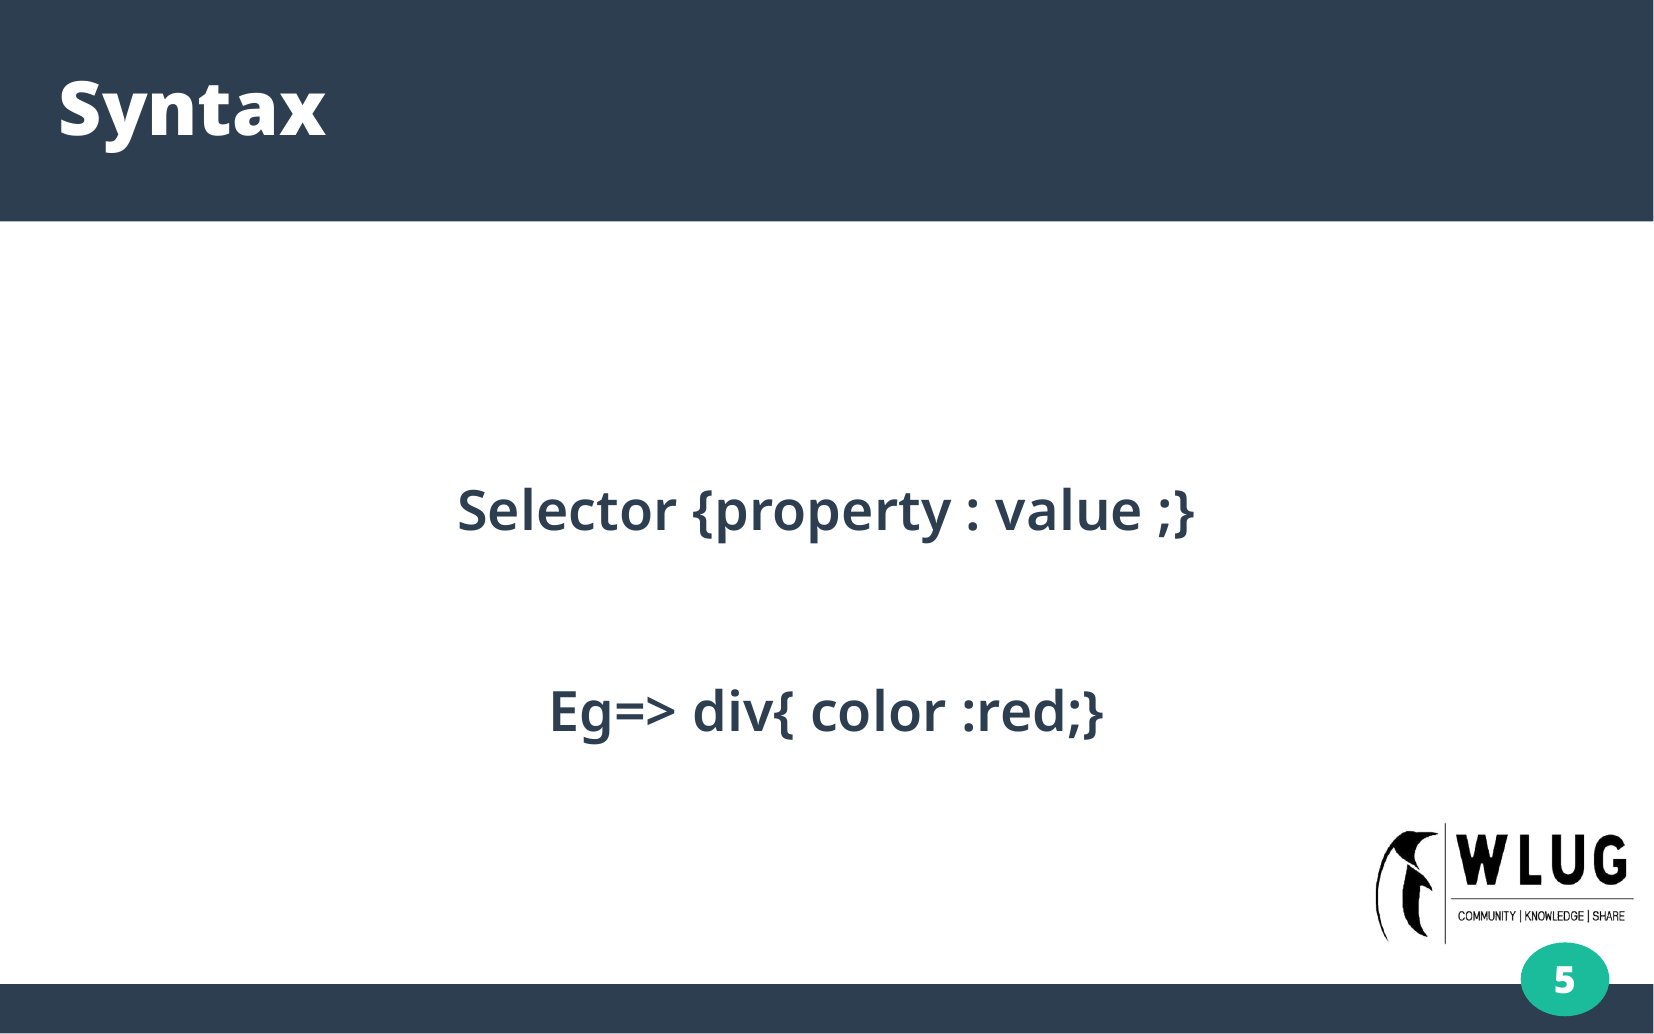

# Syntax
Selector {property : value ;}
Eg=> div{ color :red;}
5